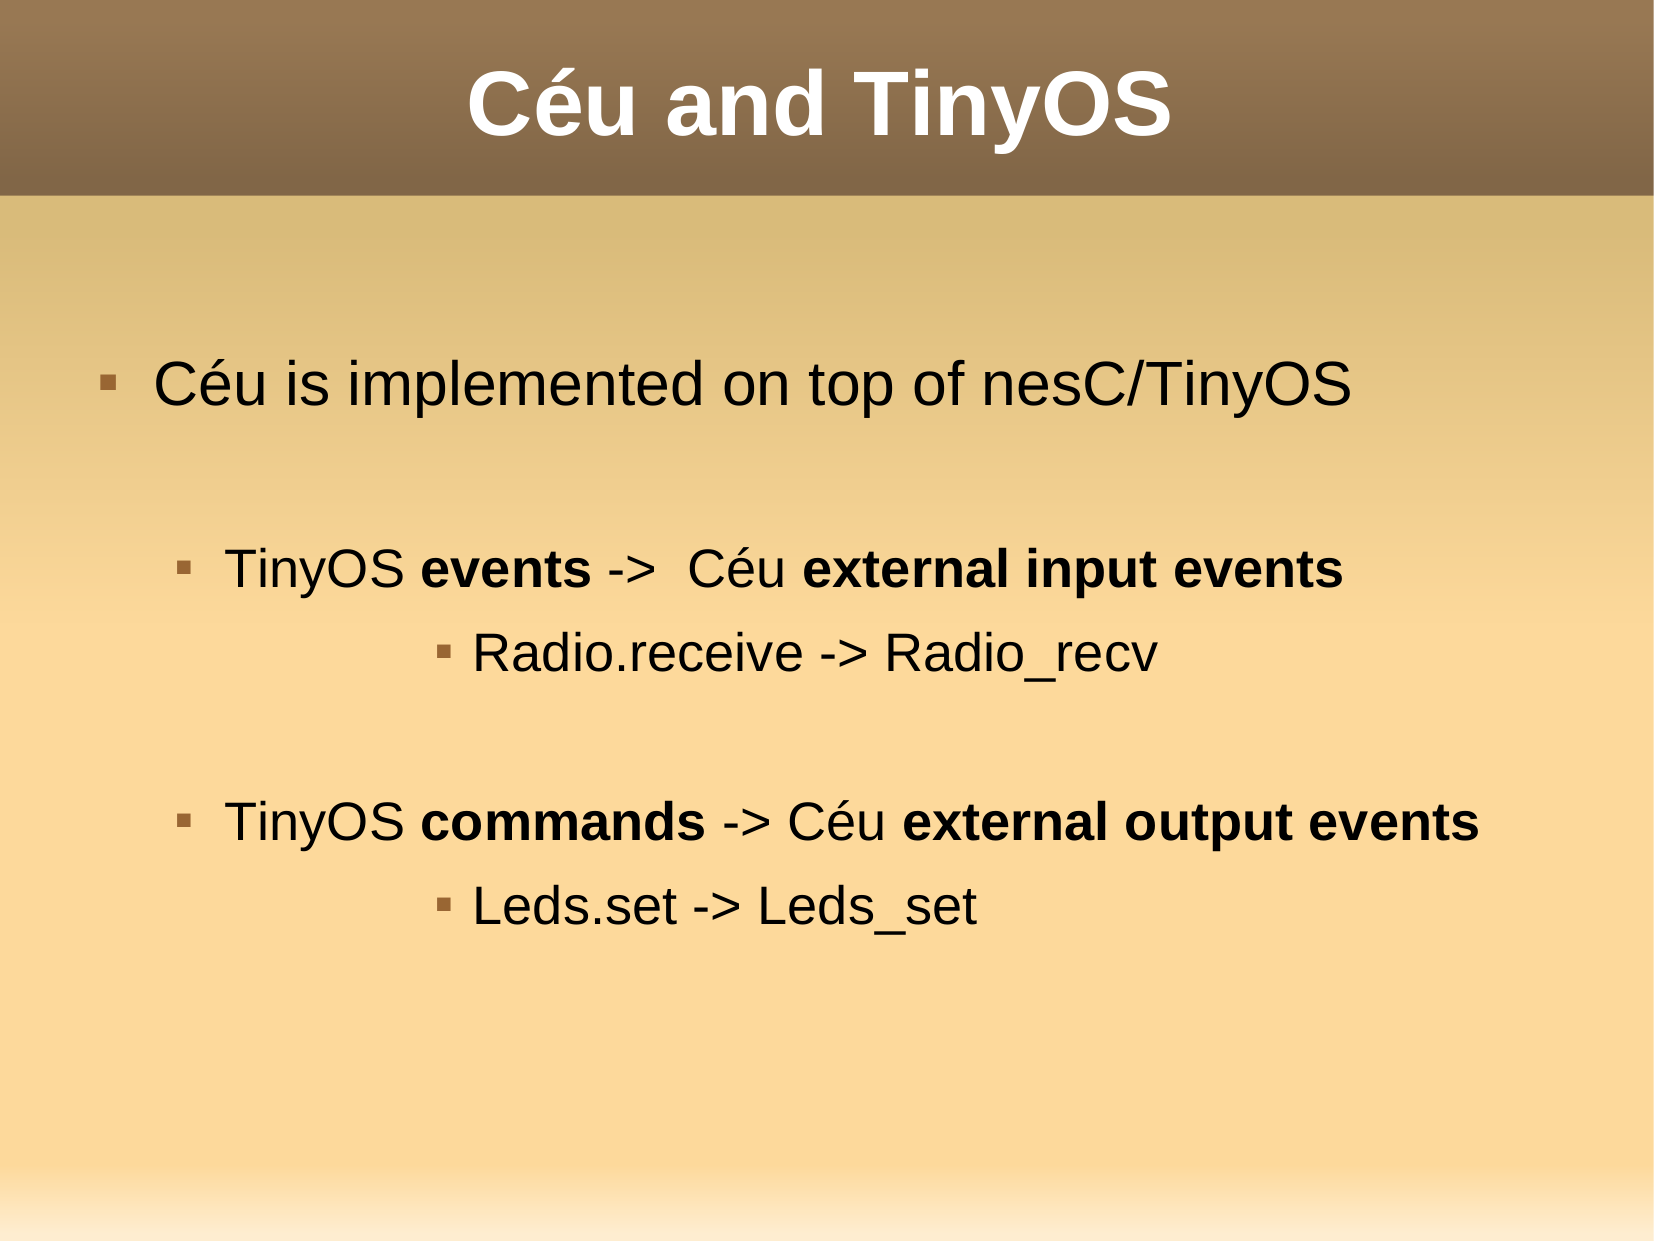

# Céu and TinyOS
Céu is implemented on top of nesC/TinyOS
TinyOS events -> Céu external input events
Radio.receive -> Radio_recv
TinyOS commands -> Céu external output events
Leds.set -> Leds_set